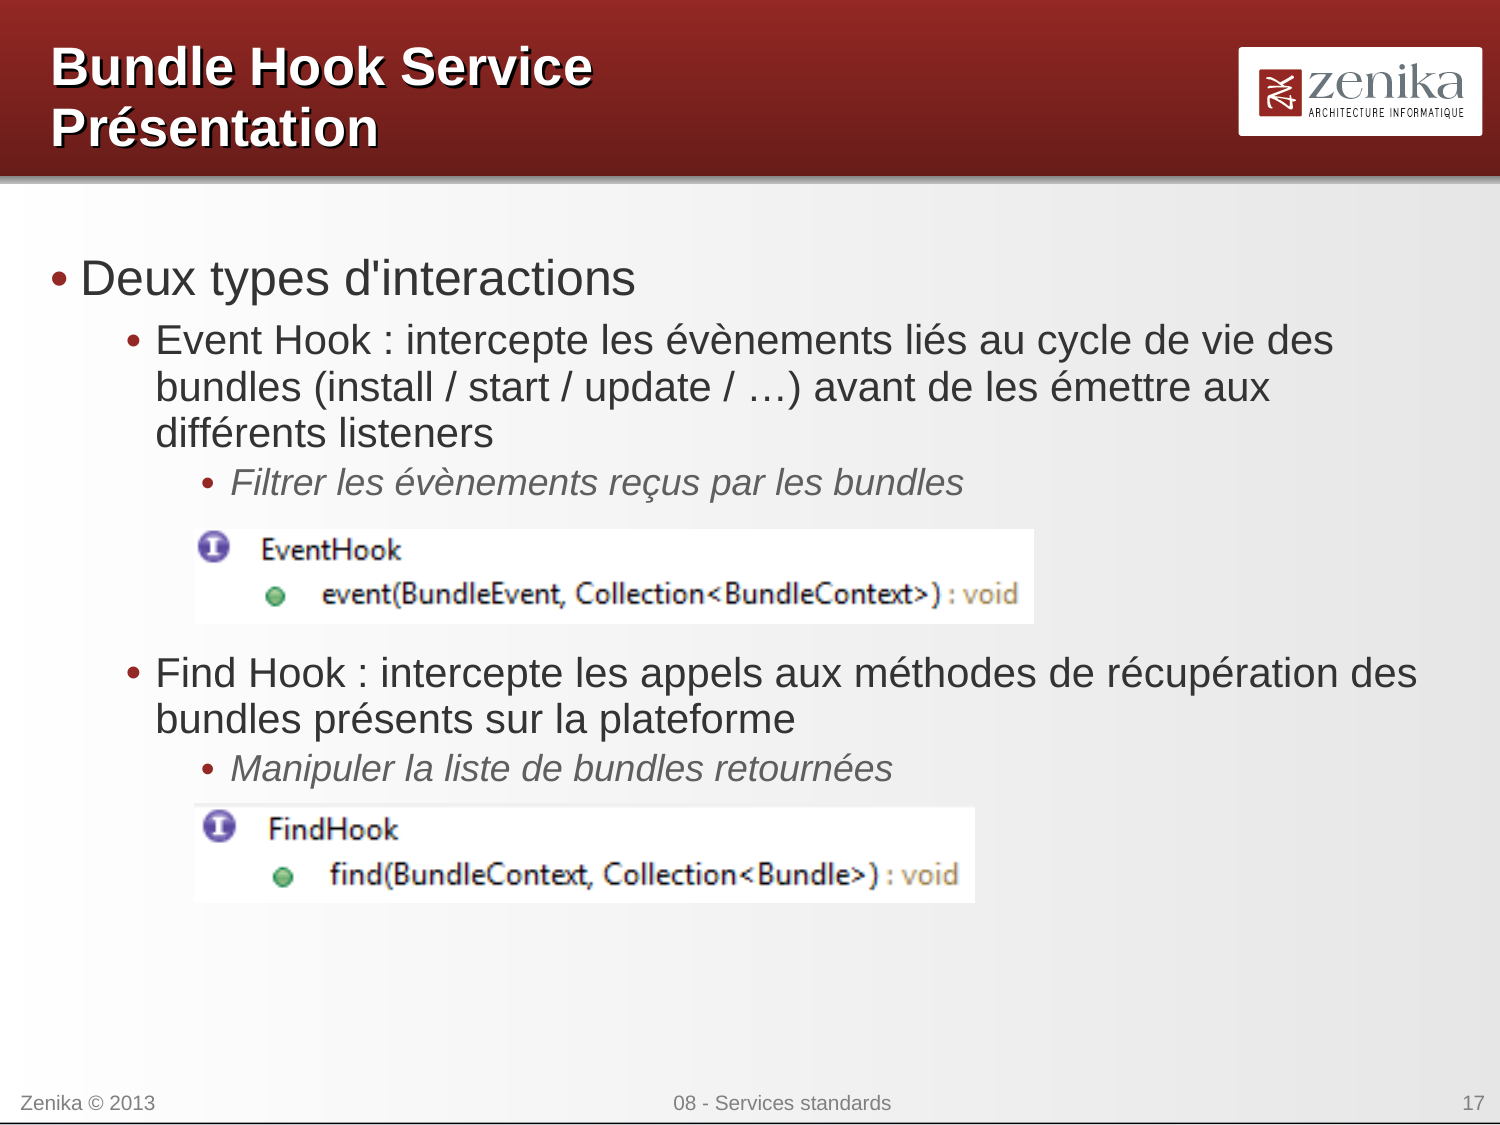

# Bundle Hook Service Présentation
Deux types d'interactions
Event Hook : intercepte les évènements liés au cycle de vie des bundles (install / start / update / …) avant de les émettre aux différents listeners
Filtrer les évènements reçus par les bundles
Find Hook : intercepte les appels aux méthodes de récupération des bundles présents sur la plateforme
Manipuler la liste de bundles retournées